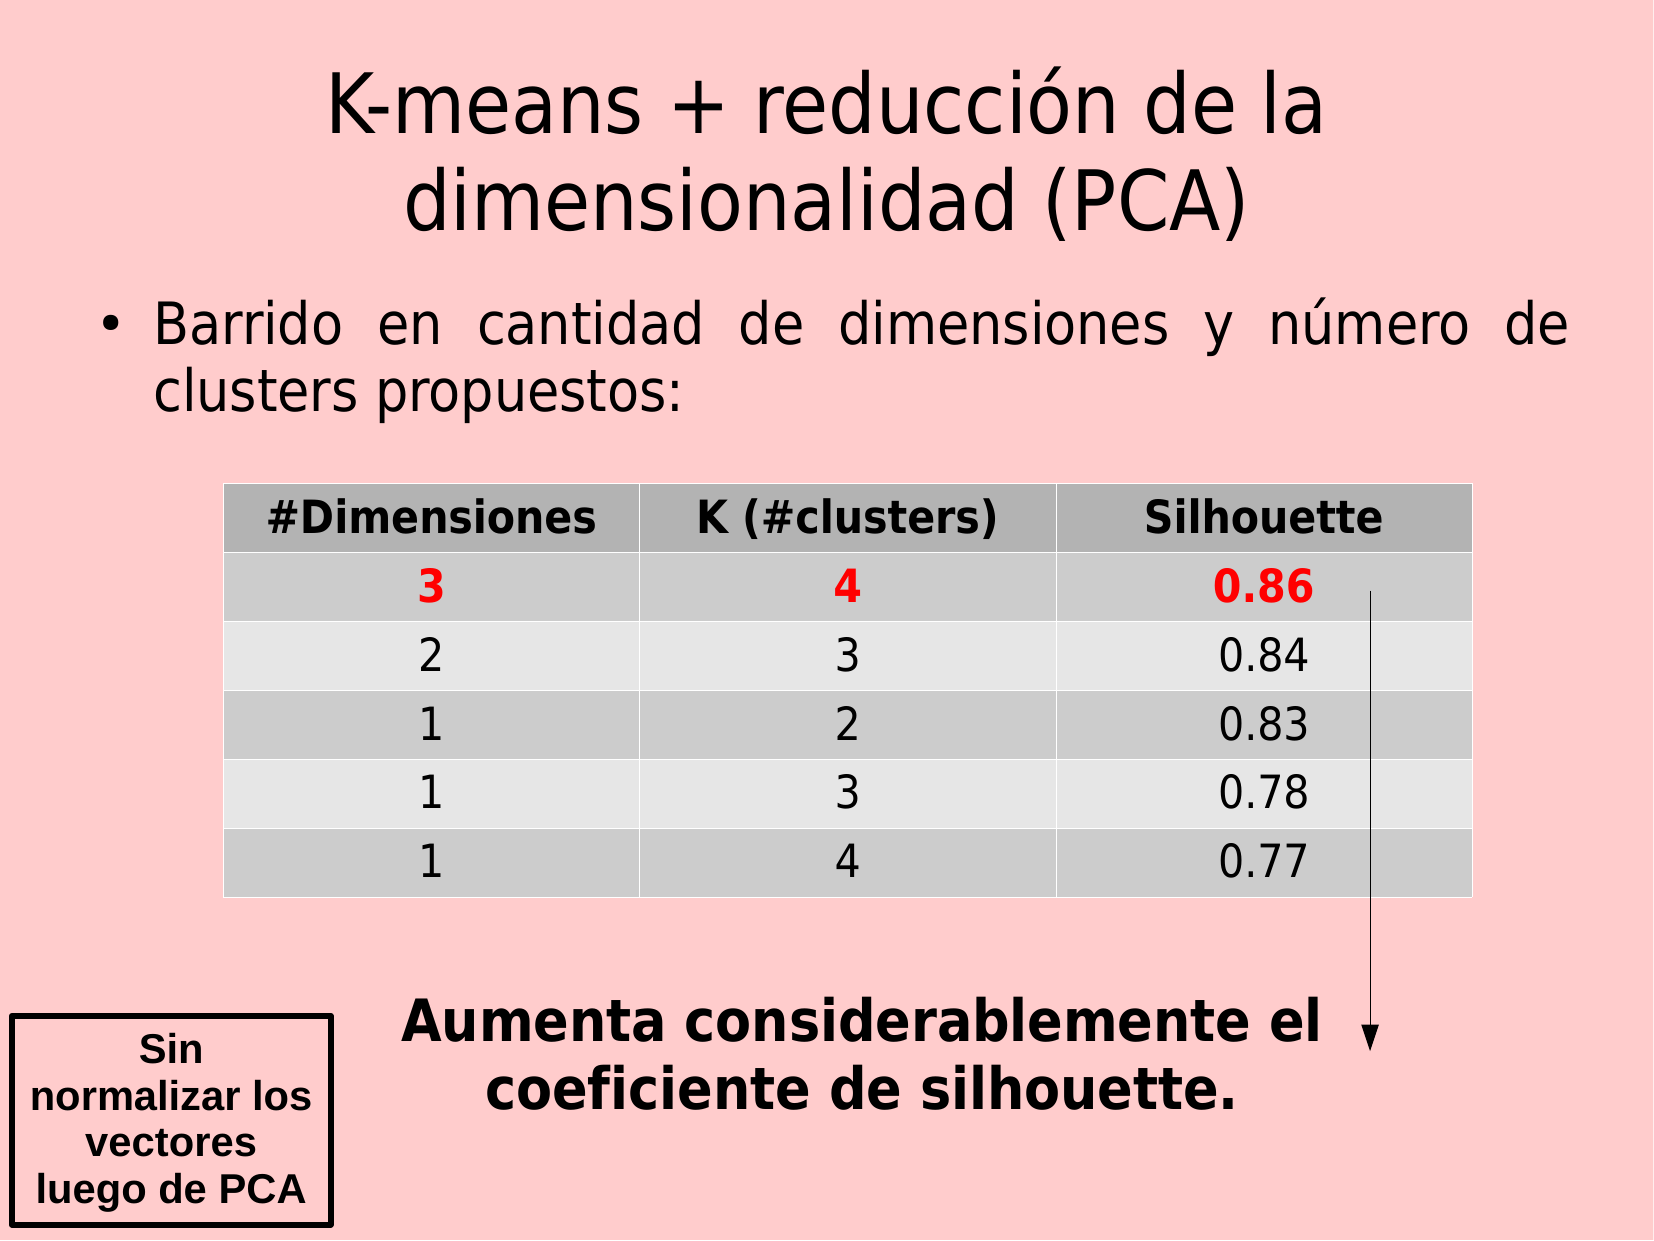

K-means + reducción de la dimensionalidad (PCA)
# Barrido en cantidad de dimensiones y número de clusters propuestos:
| #Dimensiones | K (#clusters) | Silhouette |
| --- | --- | --- |
| 3 | 4 | 0.86 |
| 2 | 3 | 0.84 |
| 1 | 2 | 0.83 |
| 1 | 3 | 0.78 |
| 1 | 4 | 0.77 |
Aumenta considerablemente el coeficiente de silhouette.
Sin normalizar los vectores luego de PCA